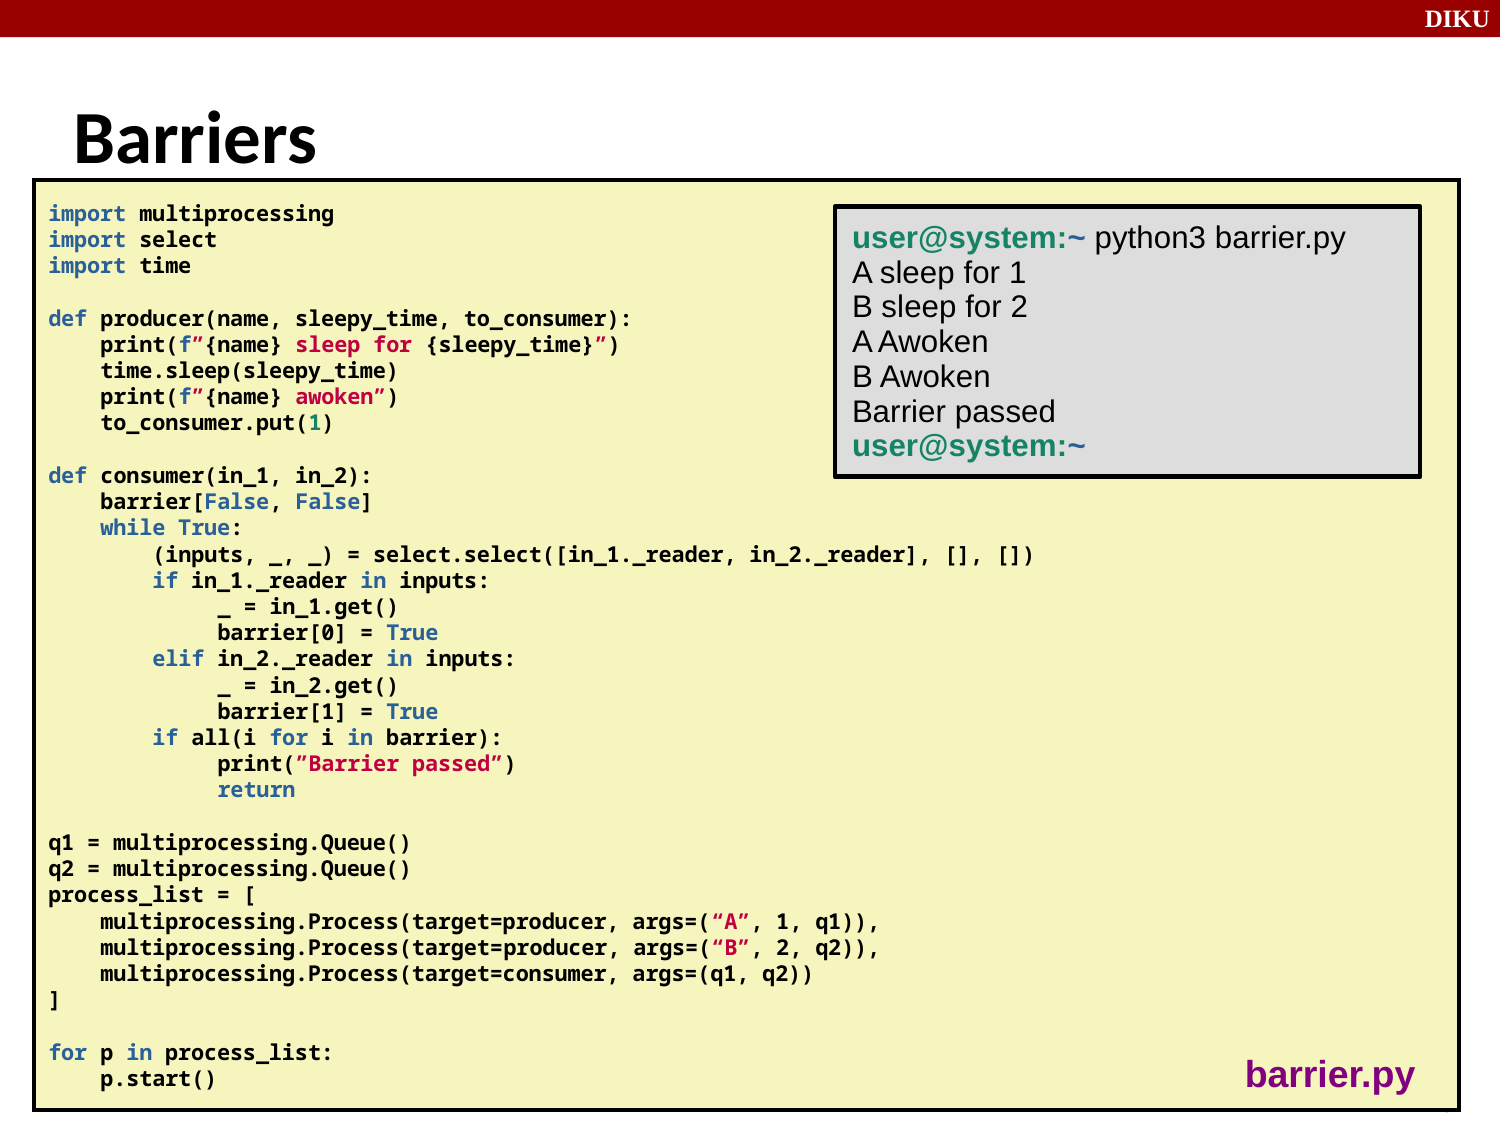

Barriers
import multiprocessing
import select
import time
def producer(name, sleepy_time, to_consumer):
 print(f”{name} sleep for {sleepy_time}”)
 time.sleep(sleepy_time)
 print(f”{name} awoken”)
 to_consumer.put(1)
def consumer(in_1, in_2):
 barrier[False, False]
 while True:
 (inputs, _, _) = select.select([in_1._reader, in_2._reader], [], [])
 if in_1._reader in inputs:
 _ = in_1.get()
 barrier[0] = True
 elif in_2._reader in inputs:
 _ = in_2.get()
 barrier[1] = True
 if all(i for i in barrier):
 print(”Barrier passed”)
 return
q1 = multiprocessing.Queue()
q2 = multiprocessing.Queue()
process_list = [
 multiprocessing.Process(target=producer, args=(“A”, 1, q1)),
 multiprocessing.Process(target=producer, args=(“B”, 2, q2)),
 multiprocessing.Process(target=consumer, args=(q1, q2))
]
for p in process_list:
 p.start()
user@system:~ python3 barrier.py
A sleep for 1
B sleep for 2
A Awoken
B Awoken
Barrier passed
user@system:~
barrier.py